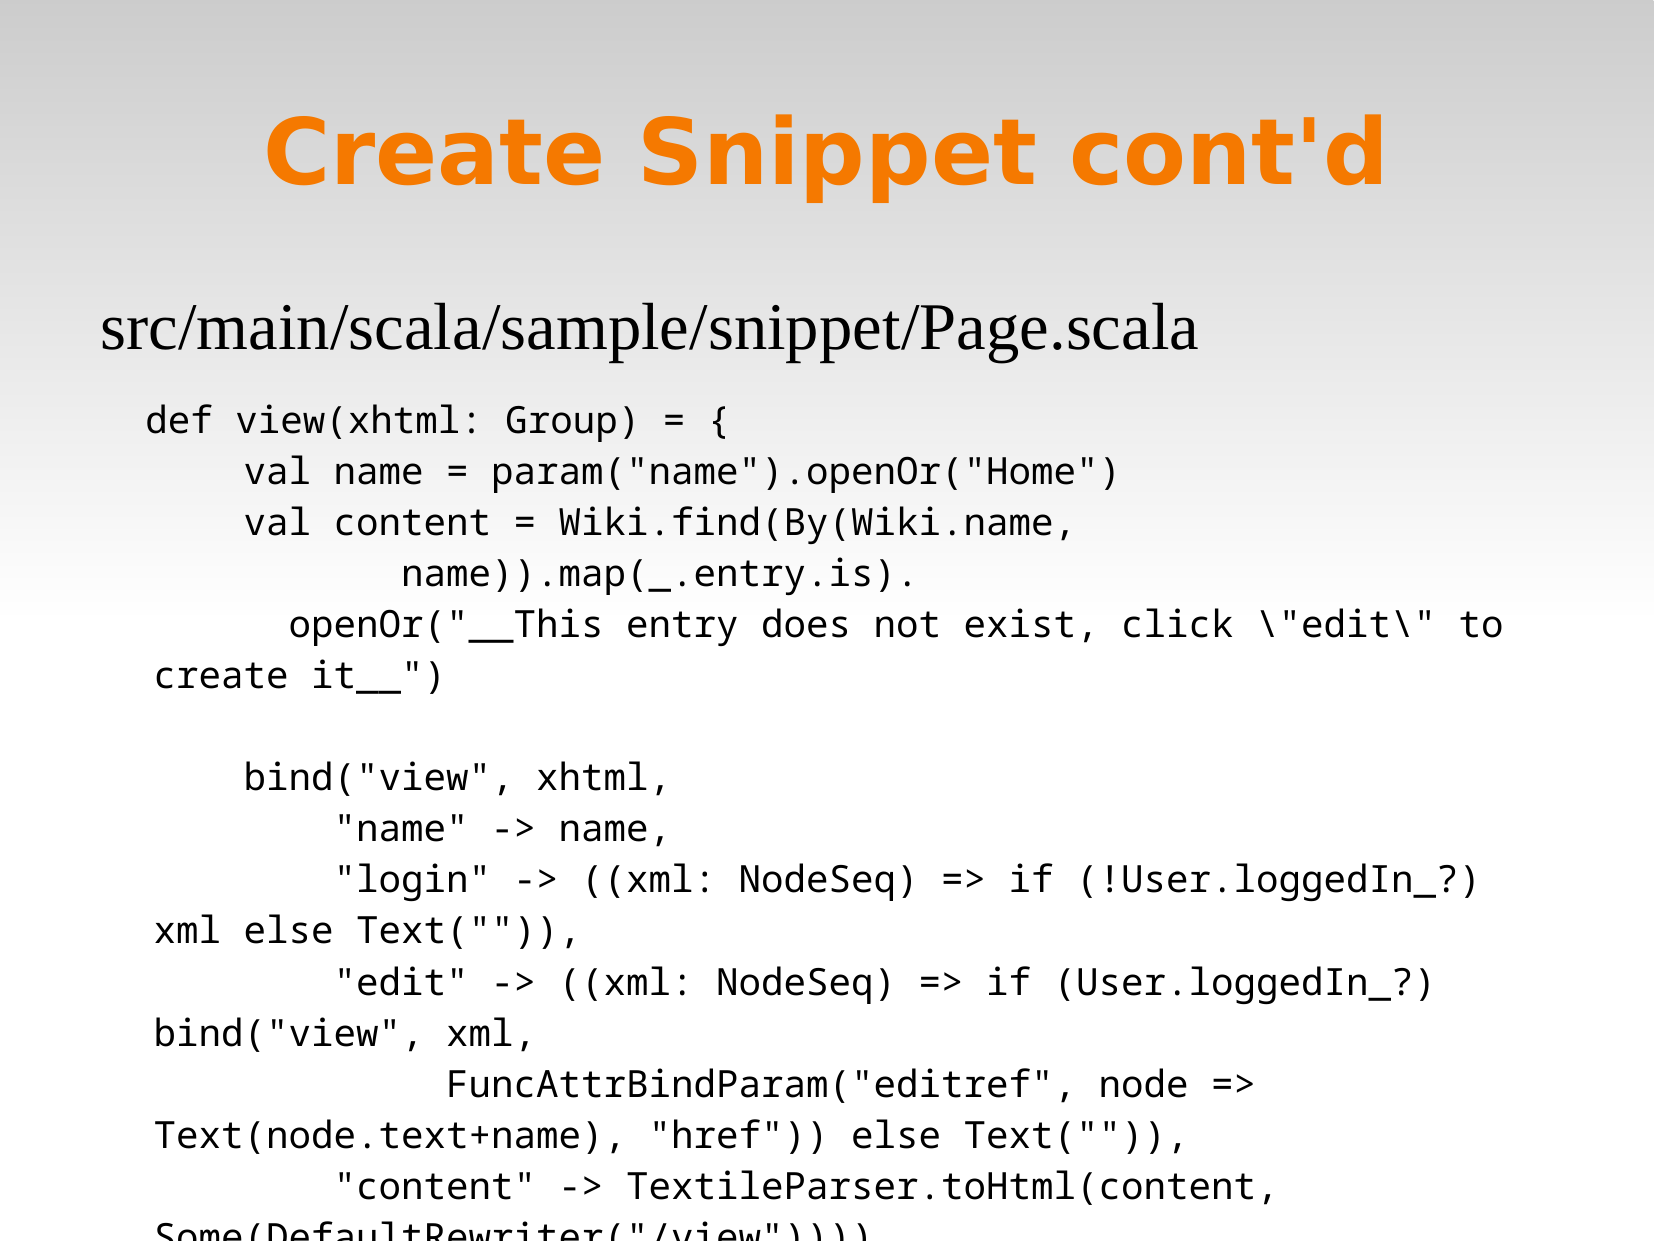

# Create Snippet cont'd
src/main/scala/sample/snippet/Page.scala
 def view(xhtml: Group) = {
 val name = param("name").openOr("Home")
 val content = Wiki.find(By(Wiki.name,
 name)).map(_.entry.is).
 openOr("__This entry does not exist, click \"edit\" to create it__")
 bind("view", xhtml,
 "name" -> name,
 "login" -> ((xml: NodeSeq) => if (!User.loggedIn_?) xml else Text("")),
 "edit" -> ((xml: NodeSeq) => if (User.loggedIn_?) bind("view", xml,
 FuncAttrBindParam("editref", node => Text(node.text+name), "href")) else Text("")),
 "content" -> TextileParser.toHtml(content, Some(DefaultRewriter("/view"))))
 }
}